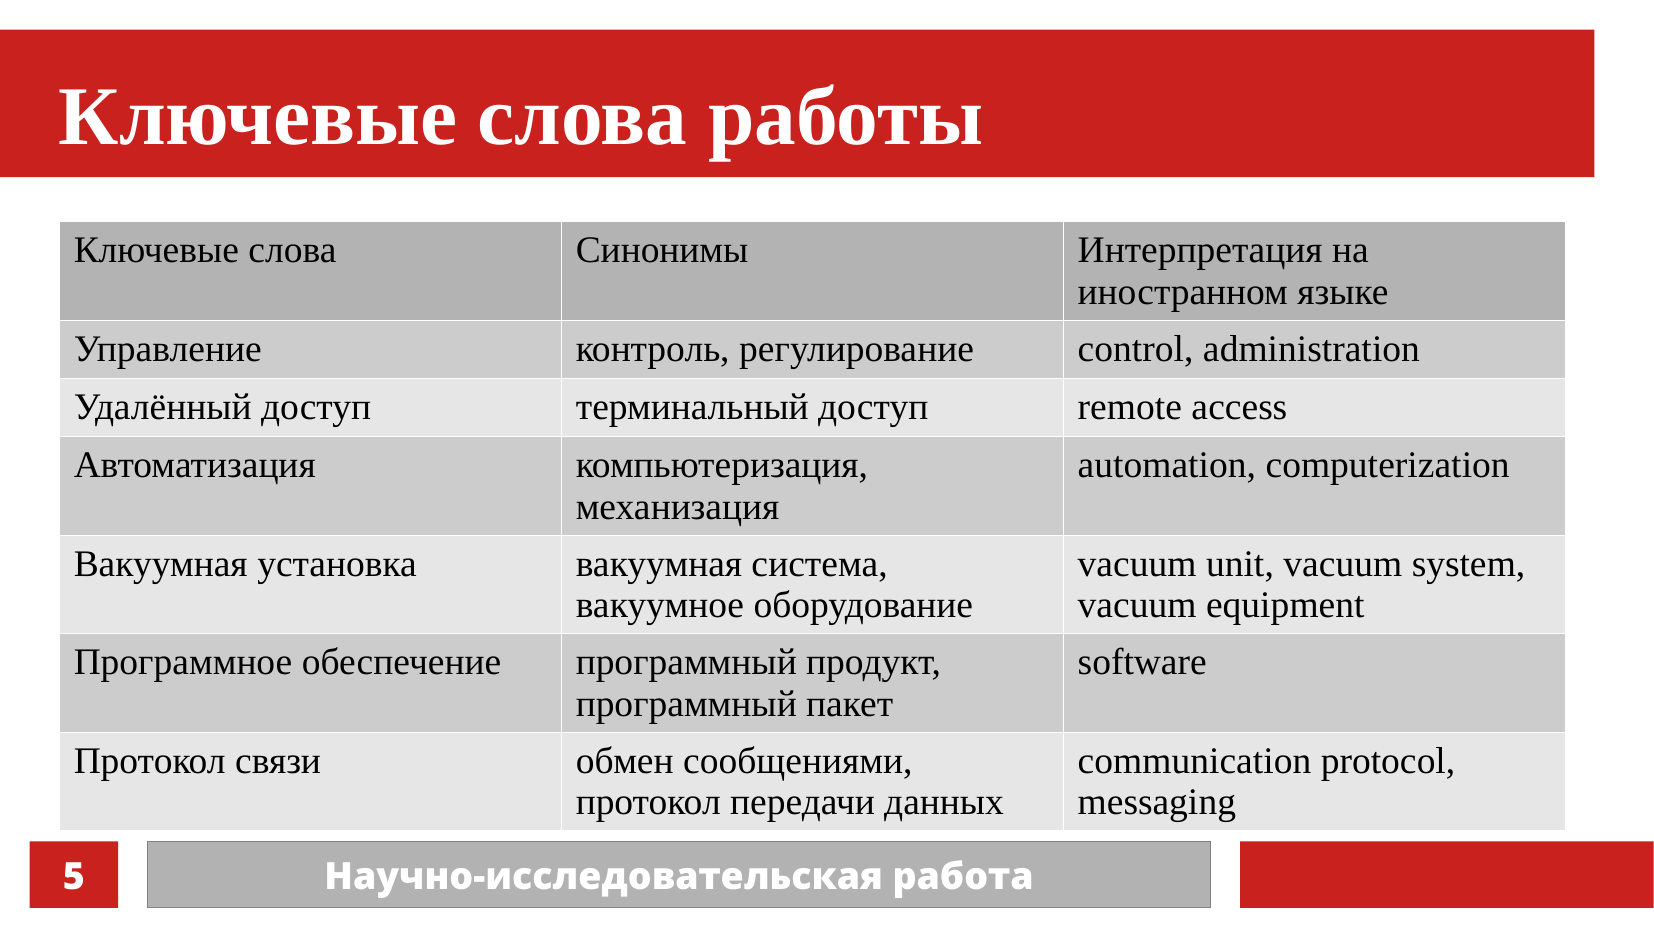

# Ключевые слова работы
| Ключевые слова | Синонимы | Интерпретация на иностранном языке |
| --- | --- | --- |
| Управление | контроль, регулирование | control, administration |
| Удалённый доступ | терминальный доступ | remote access |
| Автоматизация | компьютеризация, механизация | automation, computerization |
| Вакуумная установка | вакуумная система, вакуумное оборудование | vacuum unit, vacuum system, vacuum equipment |
| Программное обеспечение | программный продукт, программный пакет | software |
| Протокол связи | обмен сообщениями, протокол передачи данных | communication protocol, messaging |
5
Научно-исследовательская работа